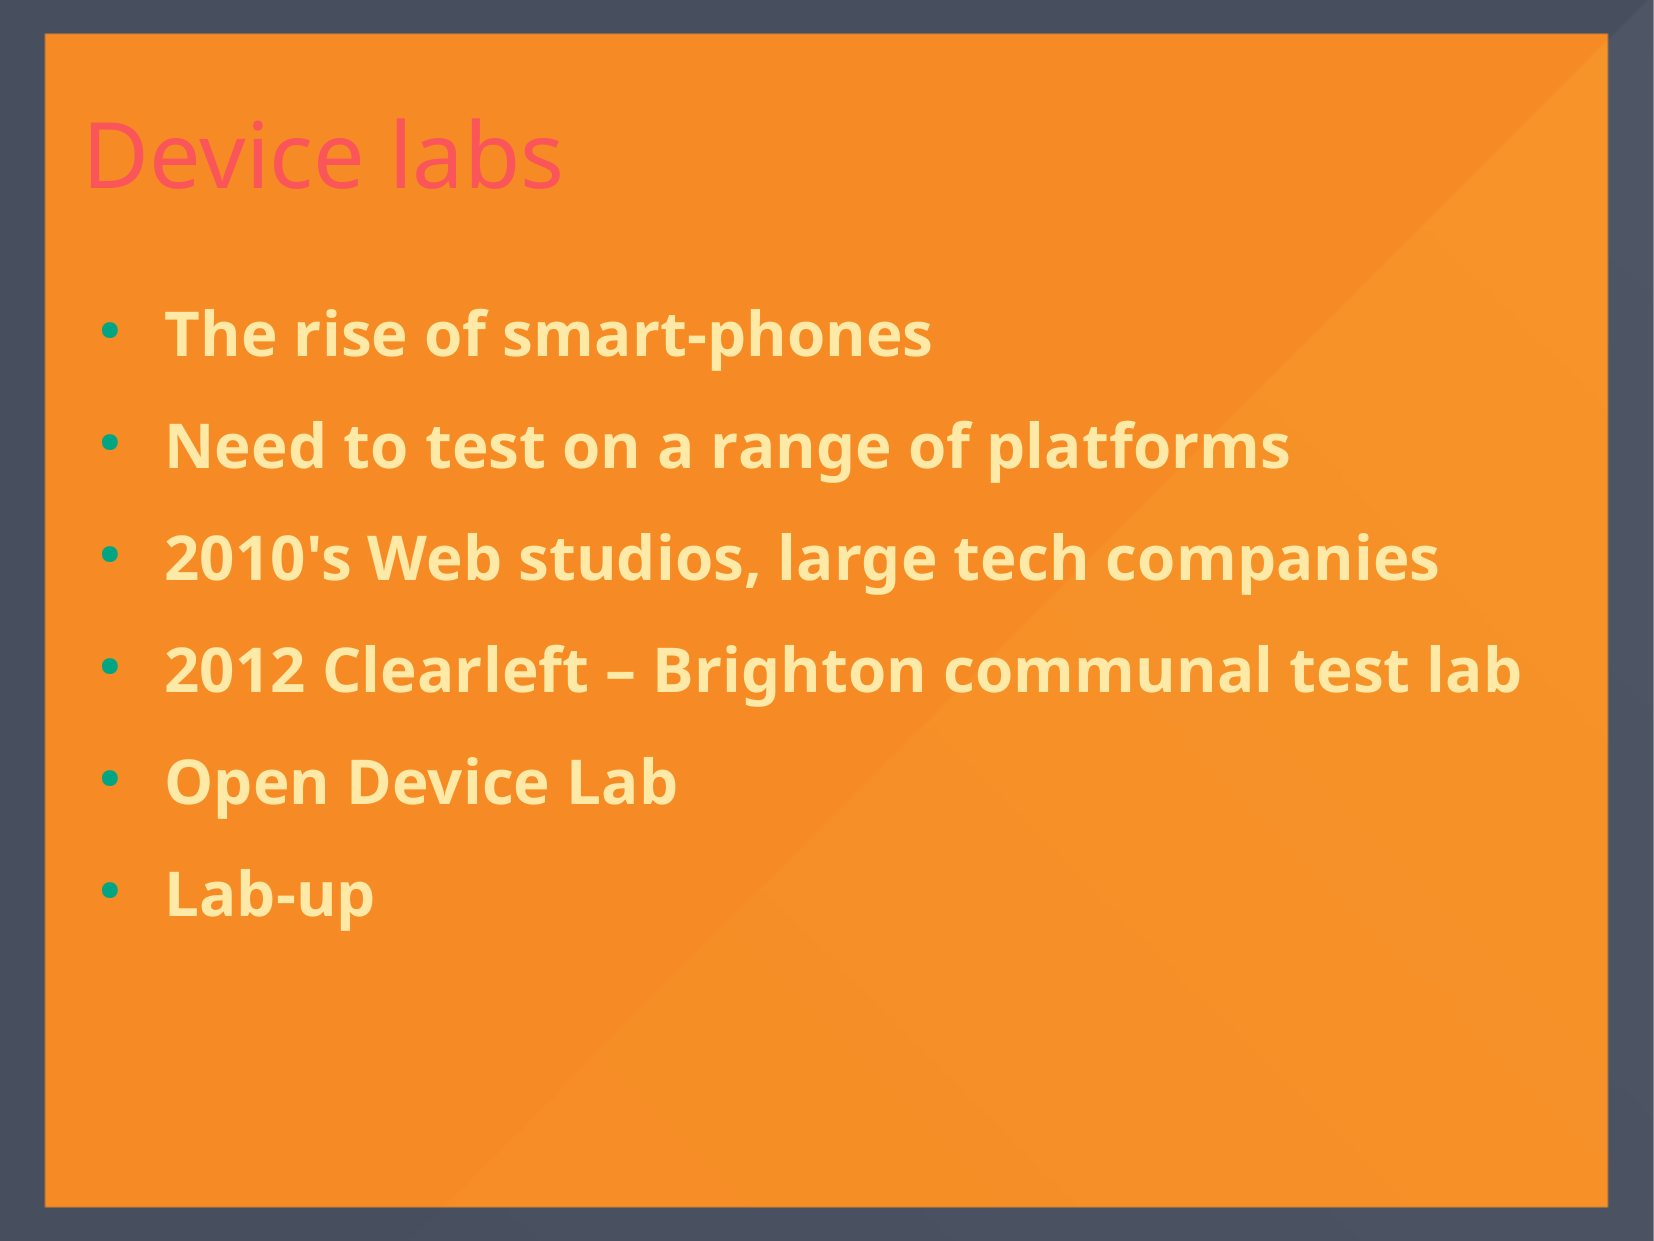

# Device labs
 The rise of smart-phones
 Need to test on a range of platforms
 2010's Web studios, large tech companies
 2012 Clearleft – Brighton communal test lab
 Open Device Lab
 Lab-up